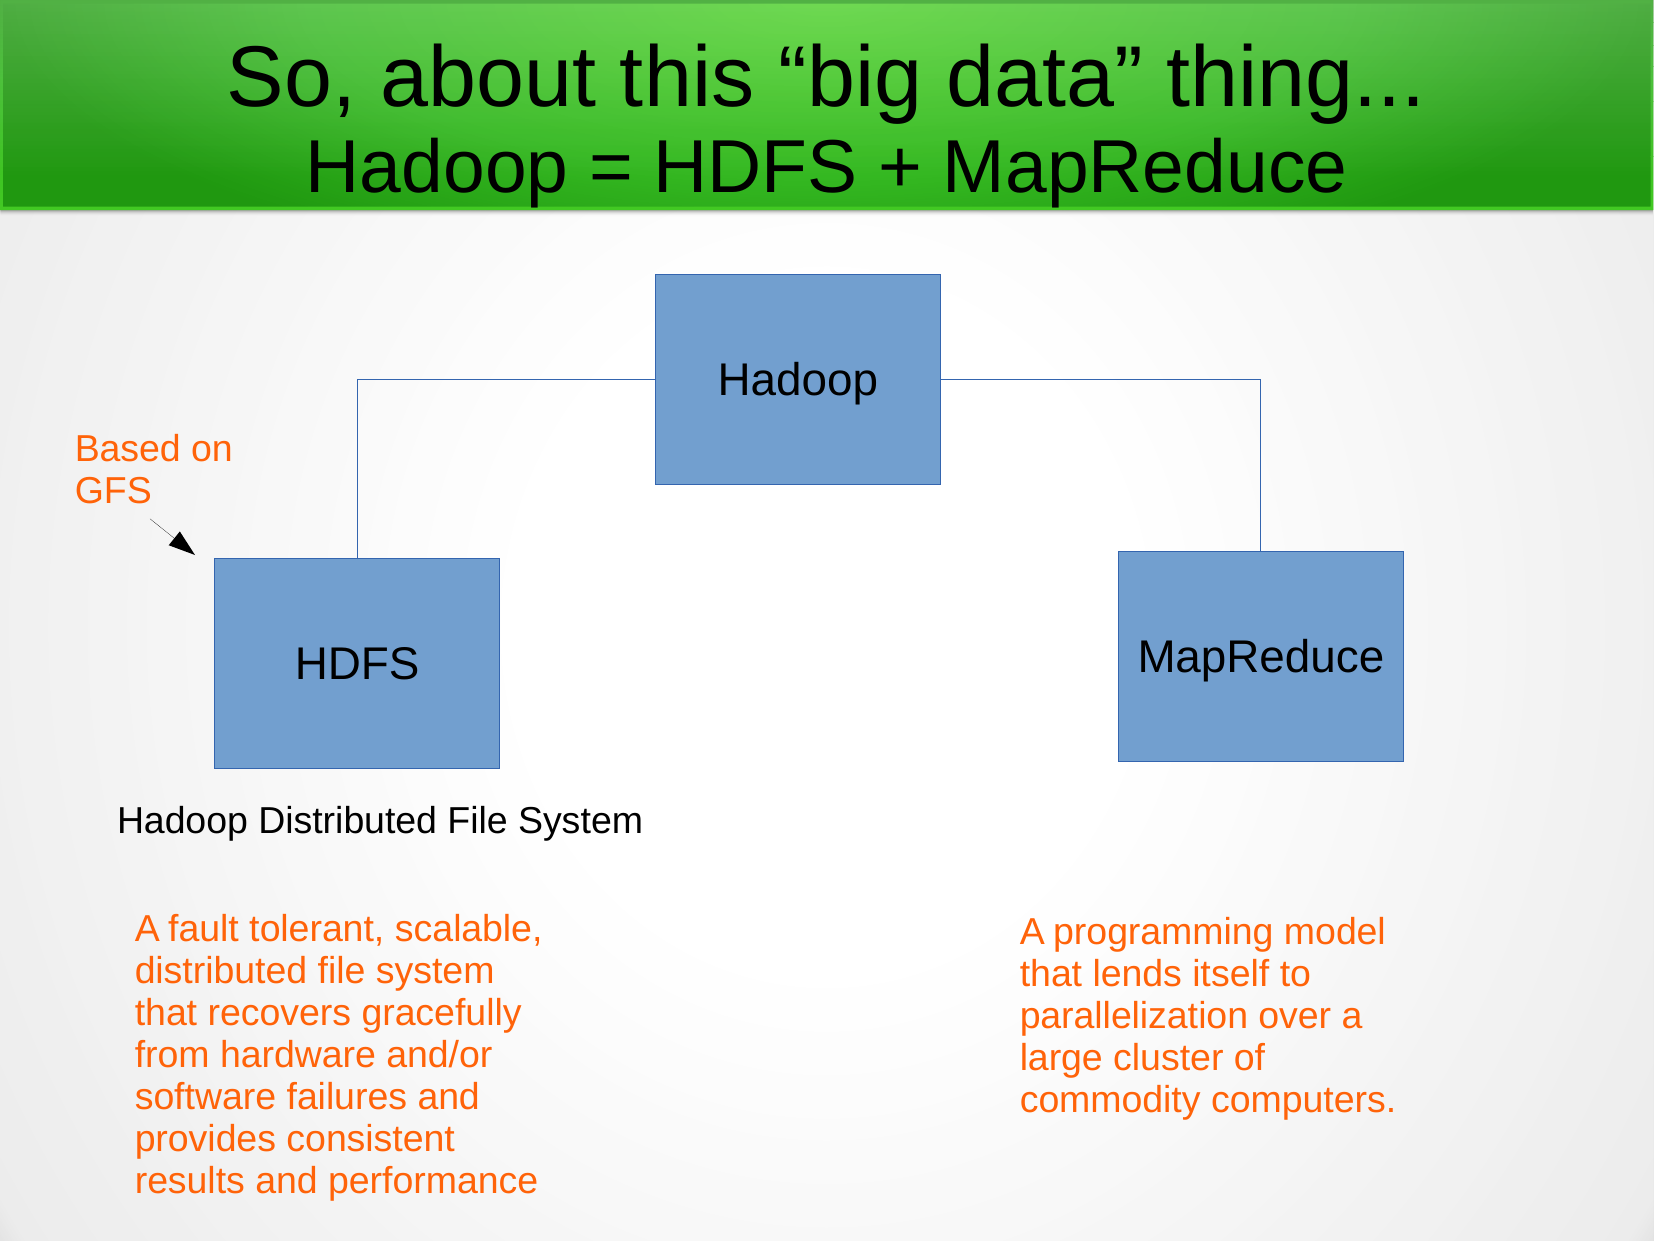

# So, about this “big data” thing... Hadoop = HDFS + MapReduce
Hadoop
Based on
GFS
MapReduce
HDFS
Hadoop Distributed File System
A fault tolerant, scalable, distributed file system that recovers gracefully from hardware and/or software failures and provides consistent results and performance
A programming model that lends itself to parallelization over a large cluster of commodity computers.